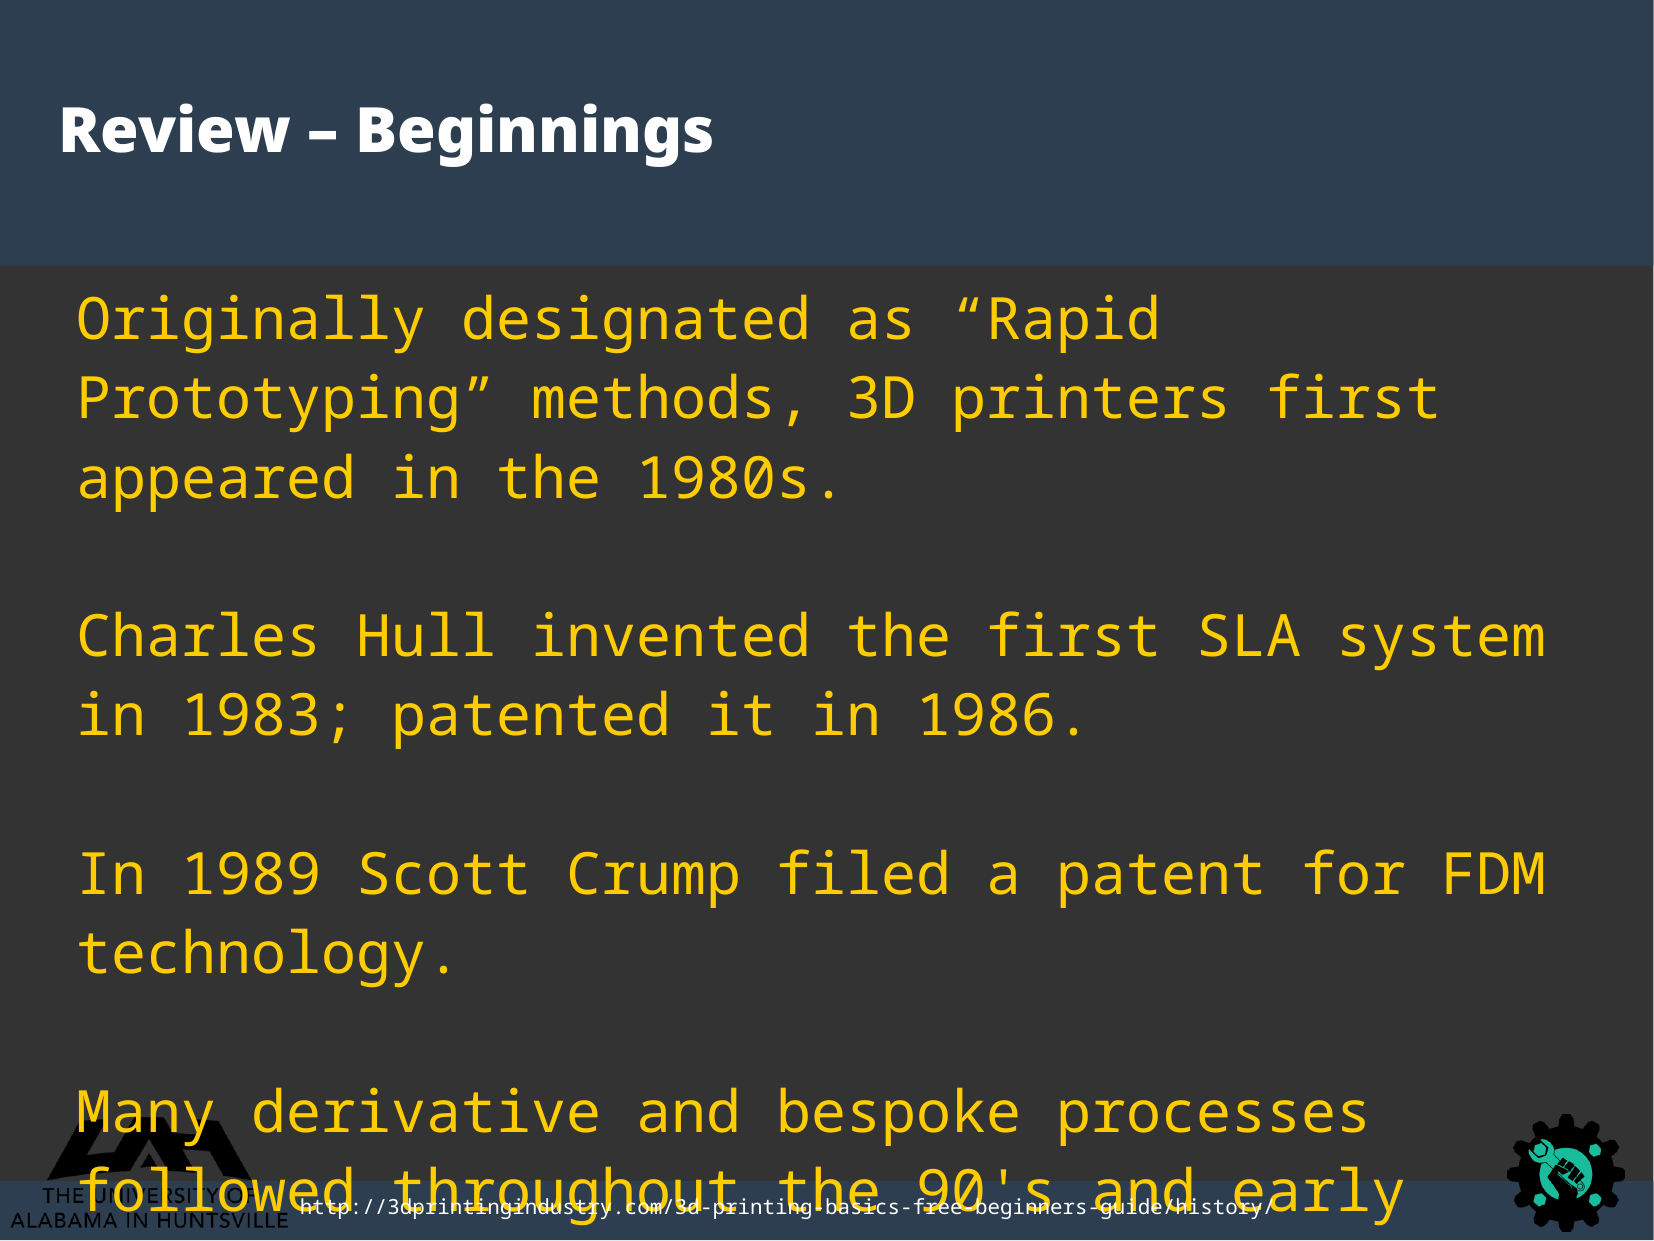

# Review – Beginnings
Originally designated as “Rapid Prototyping” methods, 3D printers first appeared in the 1980s.
Charles Hull invented the first SLA system in 1983; patented it in 1986.
In 1989 Scott Crump filed a patent for FDM technology.
Many derivative and bespoke processes followed throughout the 90's and early 2000's.
http://3dprintingindustry.com/3d-printing-basics-free-beginners-guide/history/